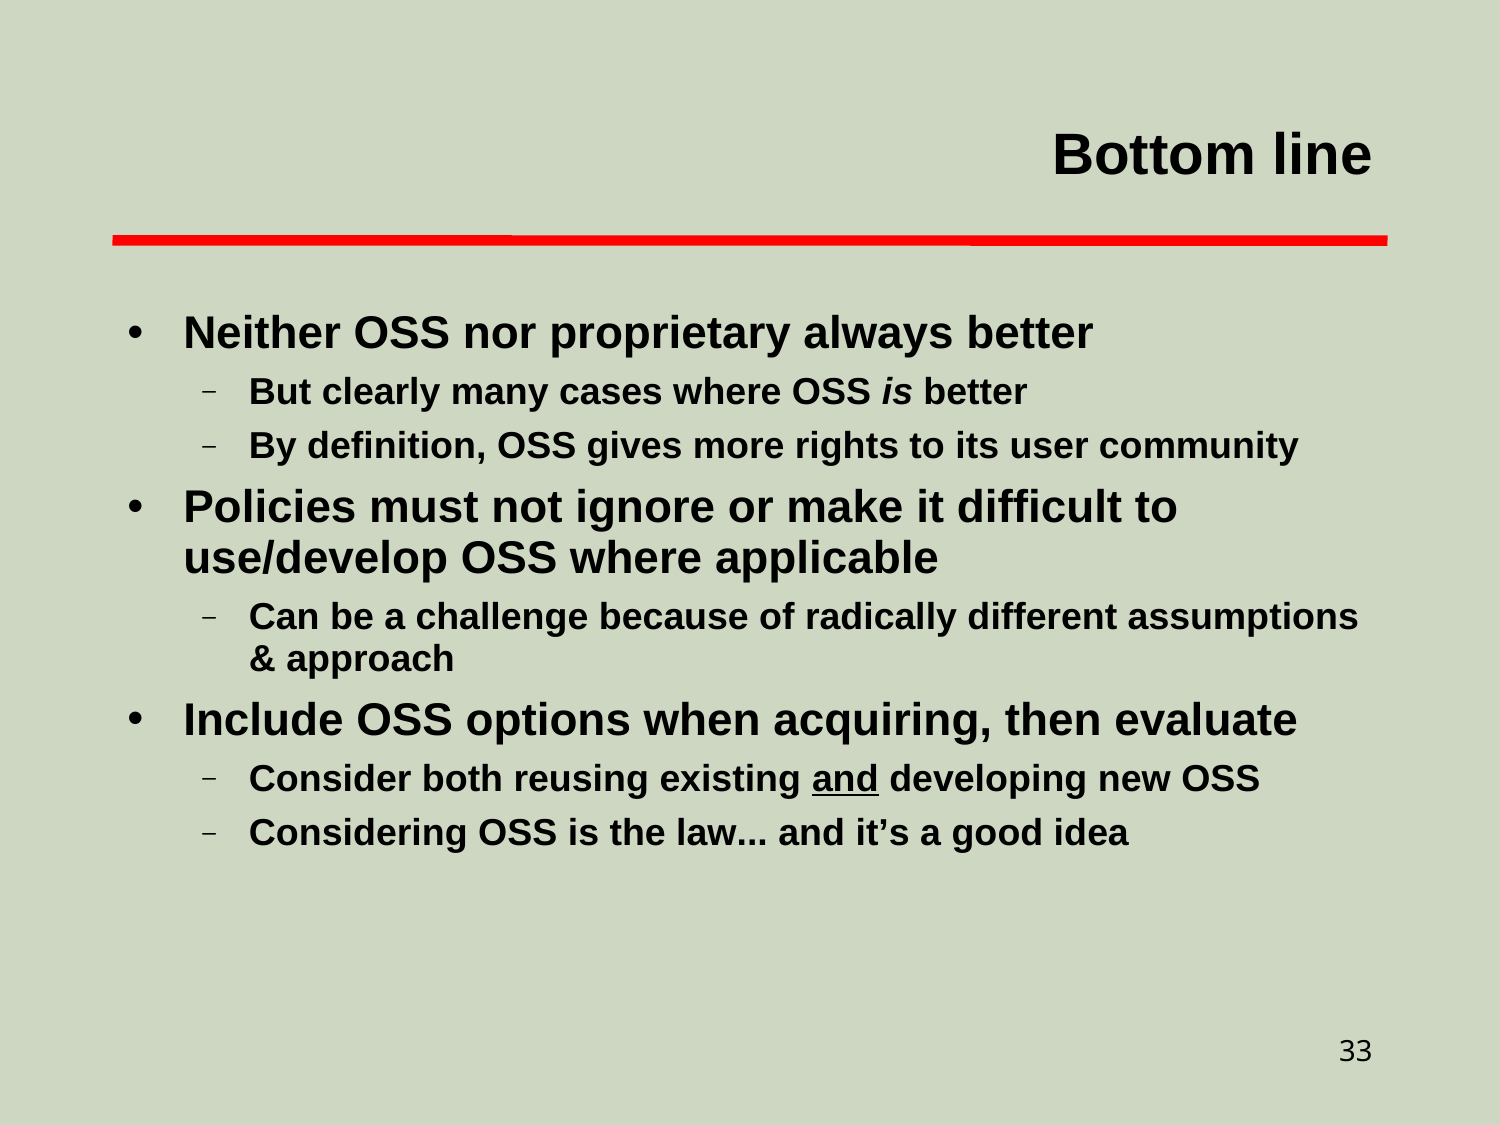

# Bottom line
Neither OSS nor proprietary always better
But clearly many cases where OSS is better
By definition, OSS gives more rights to its user community
Policies must not ignore or make it difficult to use/develop OSS where applicable
Can be a challenge because of radically different assumptions & approach
Include OSS options when acquiring, then evaluate
Consider both reusing existing and developing new OSS
Considering OSS is the law... and it’s a good idea